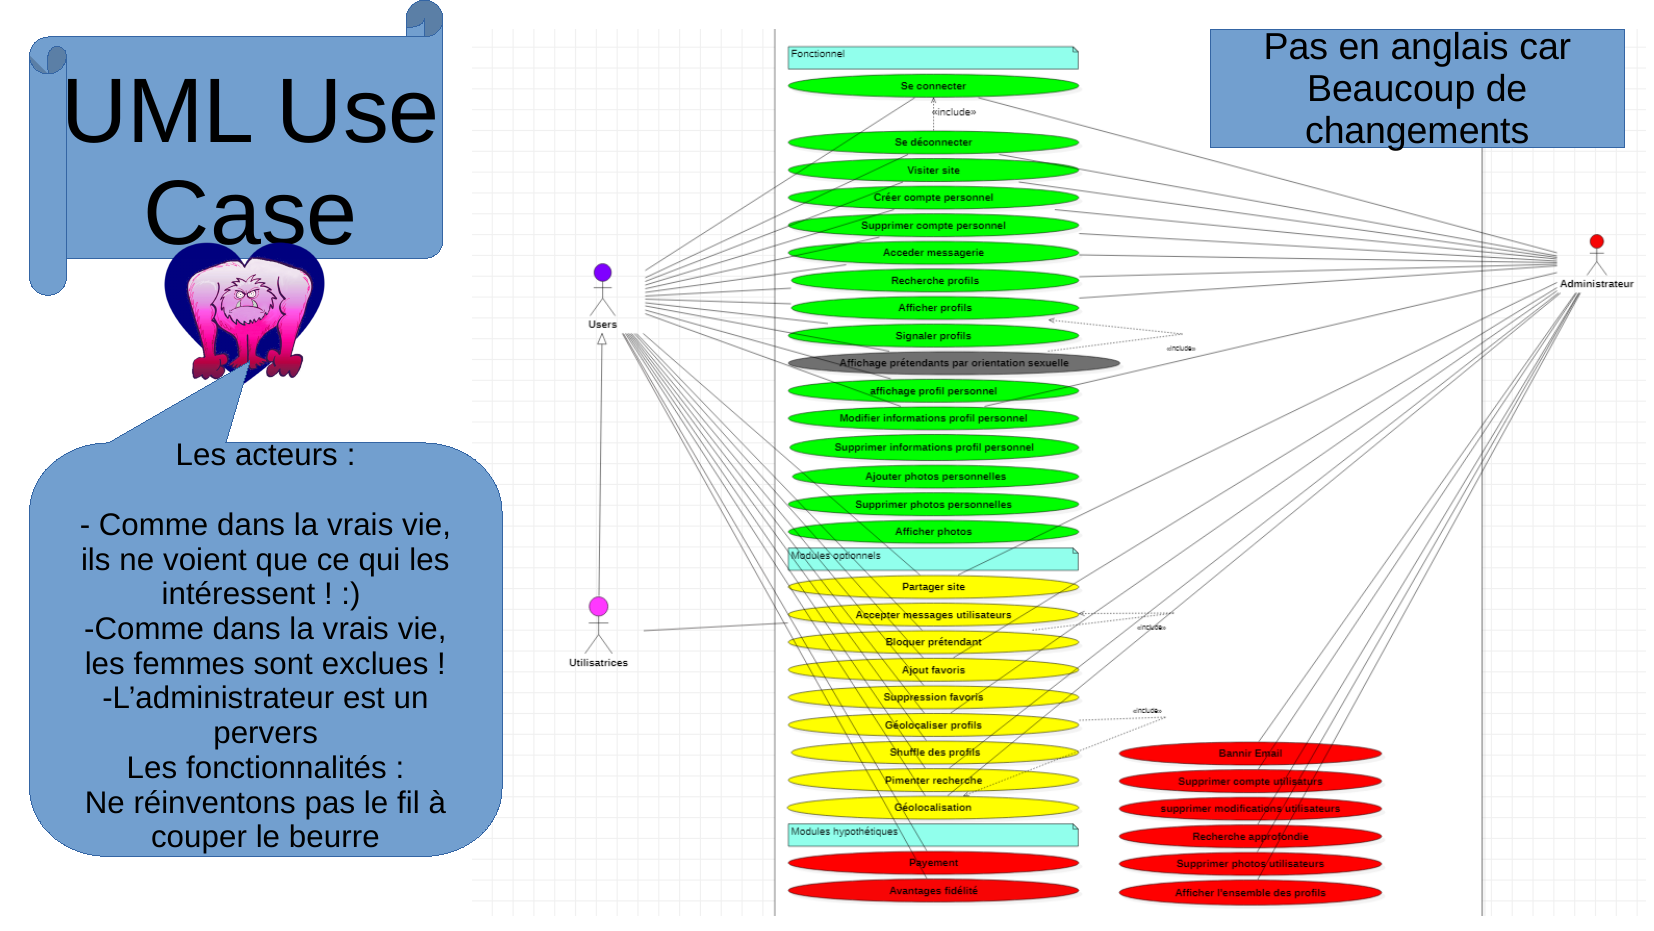

Pas en anglais car
Beaucoup de changements
# UML Use Case
Les acteurs :
- Comme dans la vrais vie, ils ne voient que ce qui les intéressent ! :)
-Comme dans la vrais vie, les femmes sont exclues !
-L’administrateur est un pervers
Les fonctionnalités :
Ne réinventons pas le fil à couper le beurre